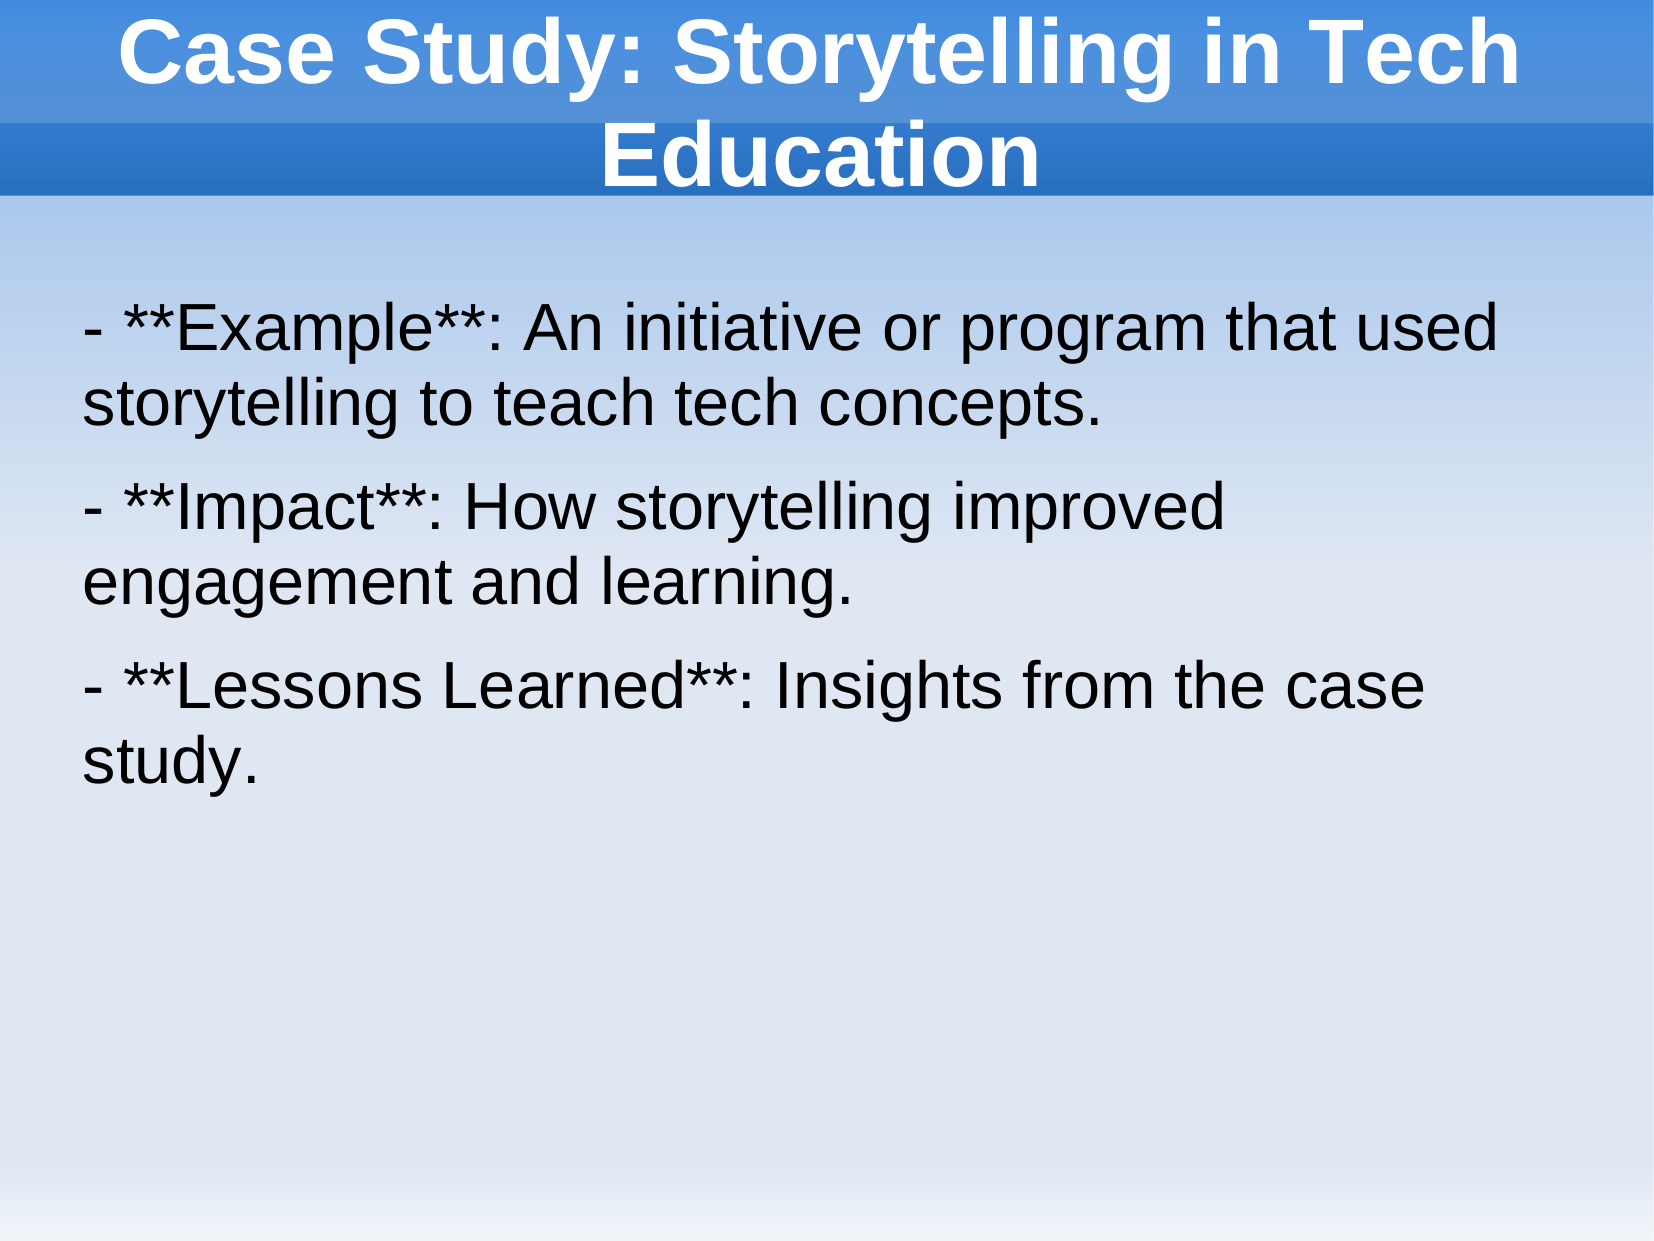

# Case Study: Storytelling in Tech Education
- **Example**: An initiative or program that used storytelling to teach tech concepts.
- **Impact**: How storytelling improved engagement and learning.
- **Lessons Learned**: Insights from the case study.